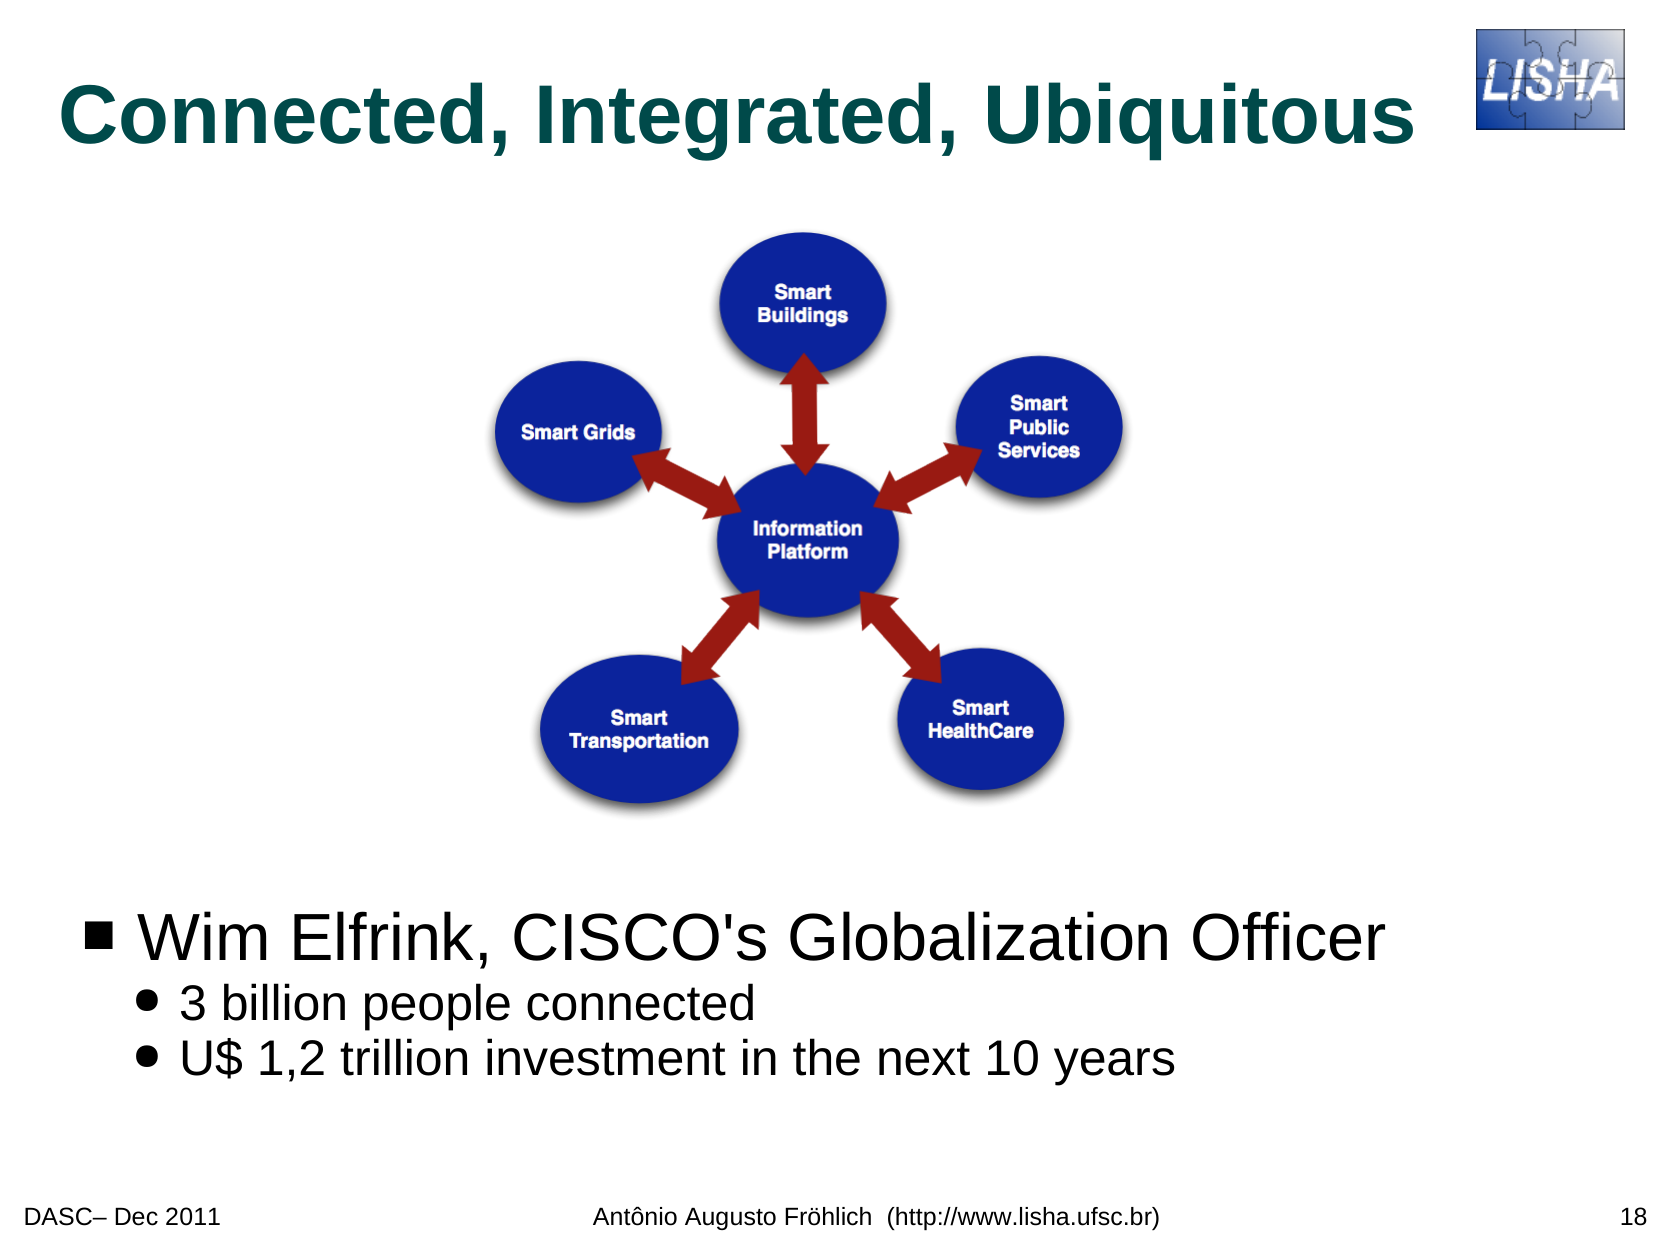

# Connected, Integrated, Ubiquitous
Wim Elfrink, CISCO's Globalization Officer
3 billion people connected
U$ 1,2 trillion investment in the next 10 years